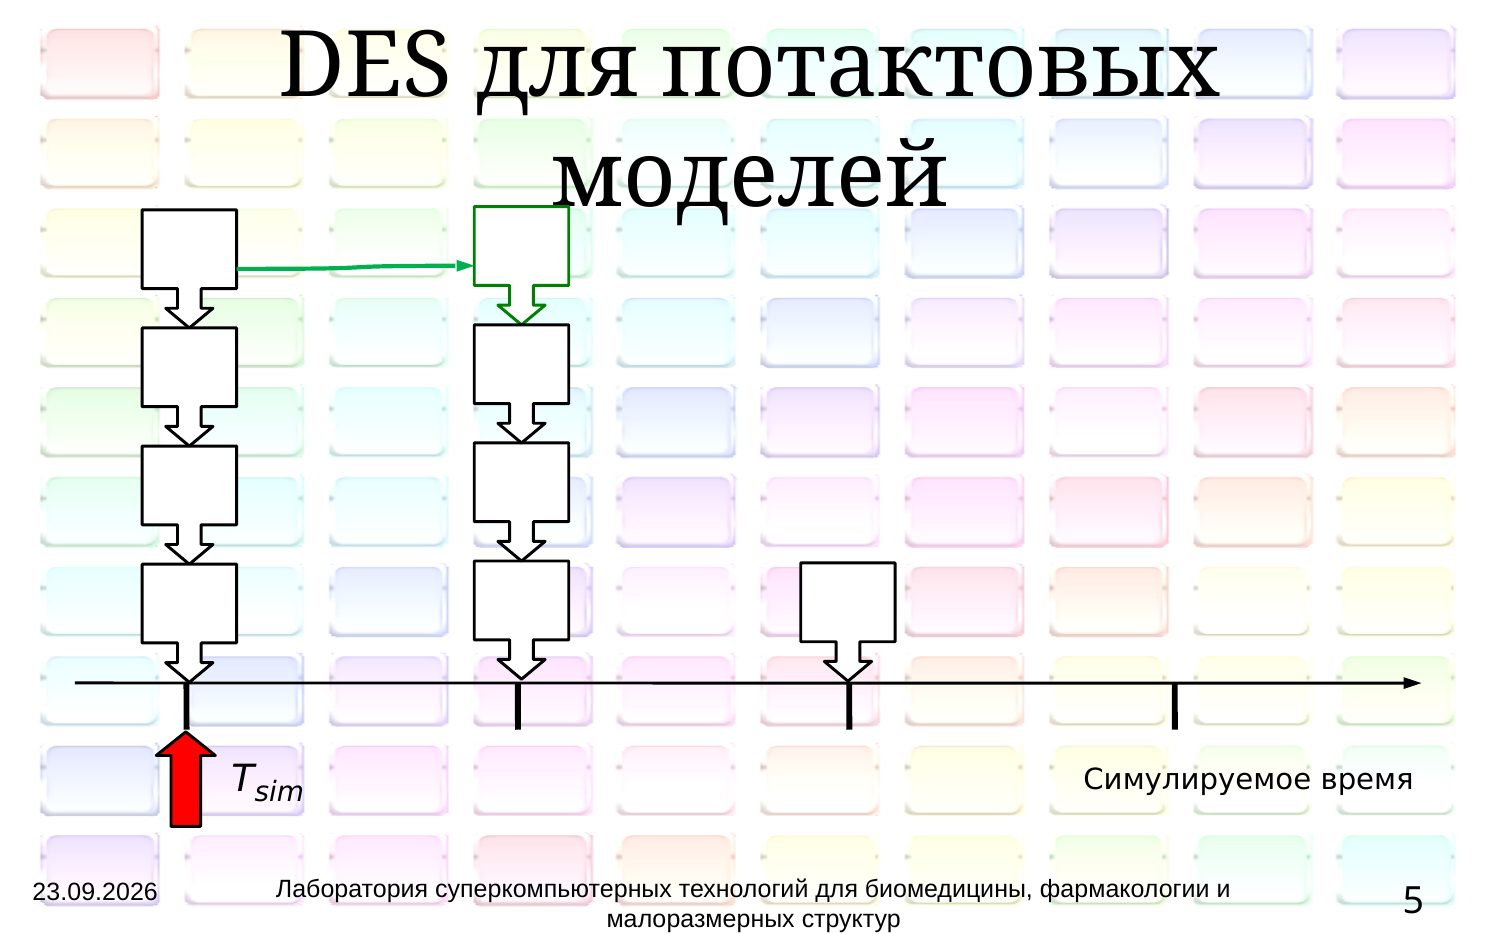

# DES для потактовых моделей
Tsim
Симулируемое время
Лаборатория суперкомпьютерных технологий для биомедицины, фармакологии и малоразмерных структур
3